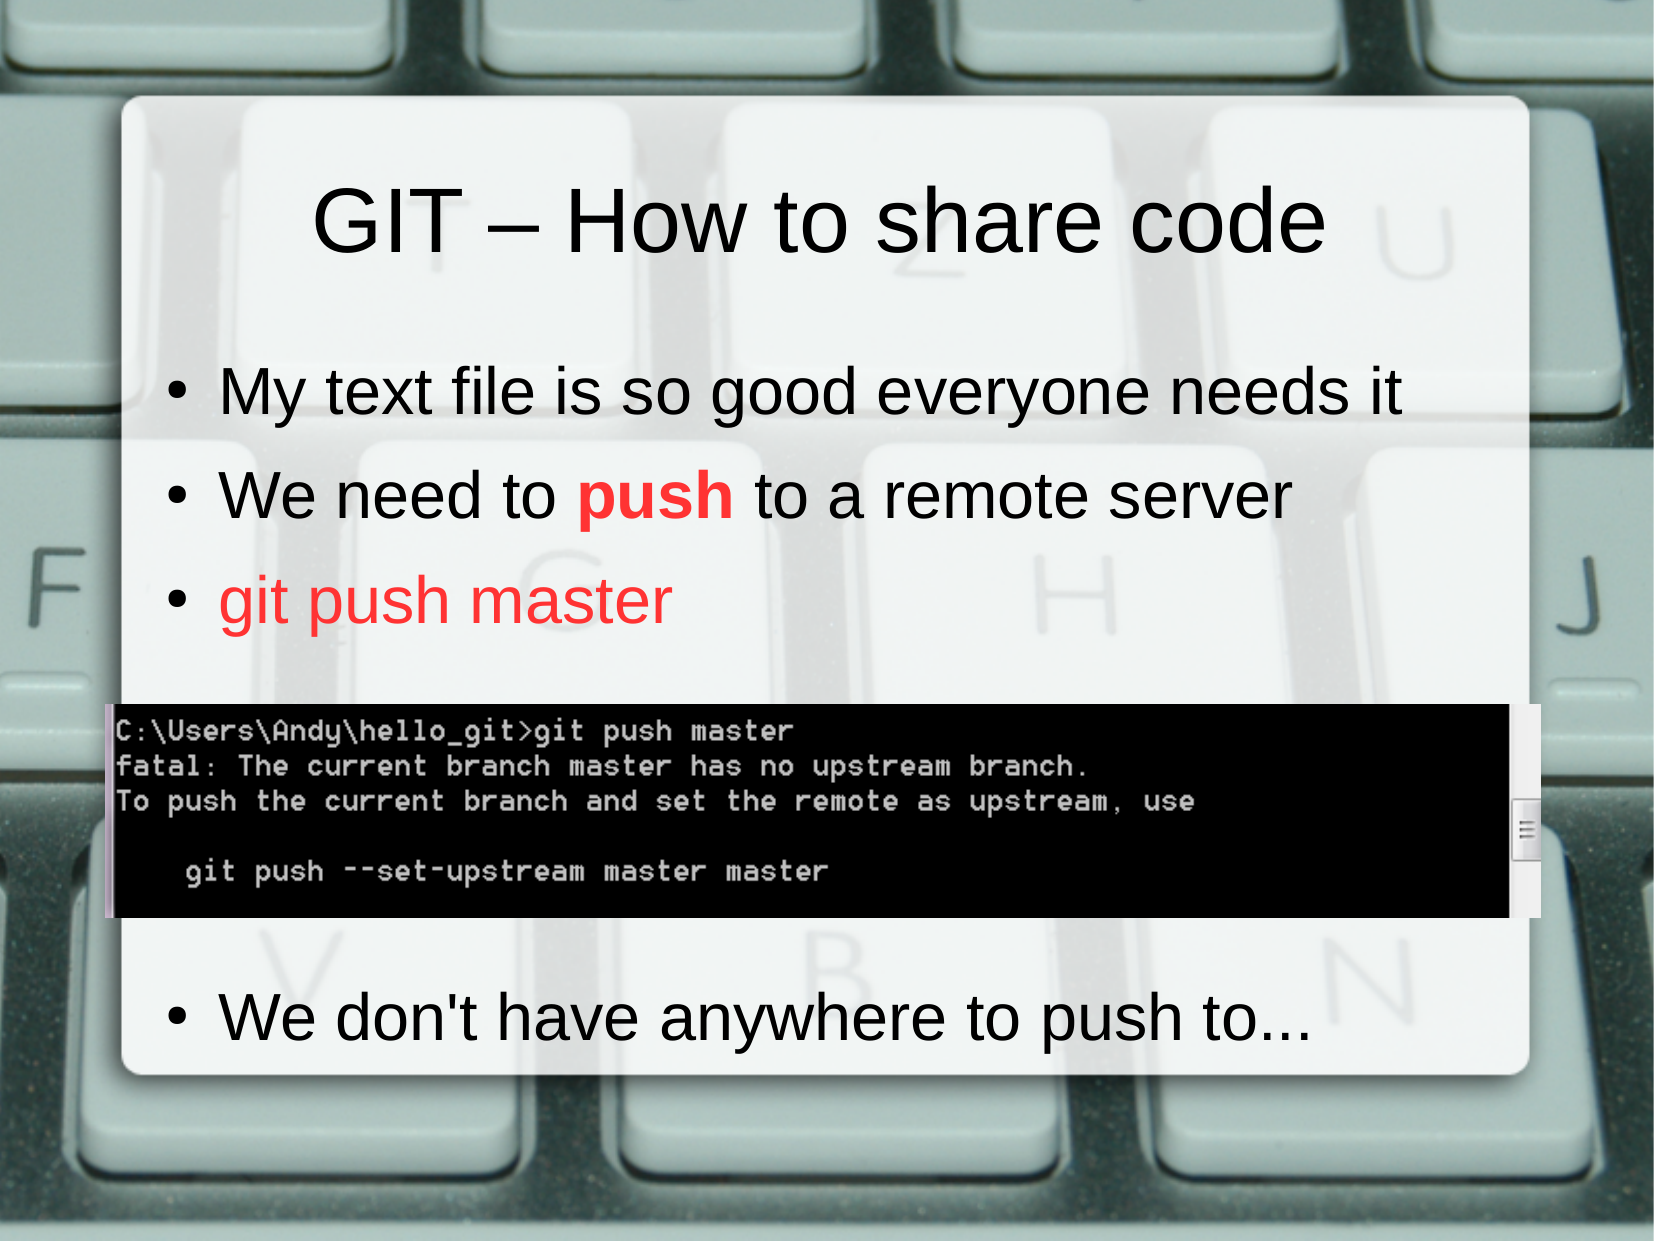

# GIT – How to share code
My text file is so good everyone needs it
We need to push to a remote server
git push master
We don't have anywhere to push to...